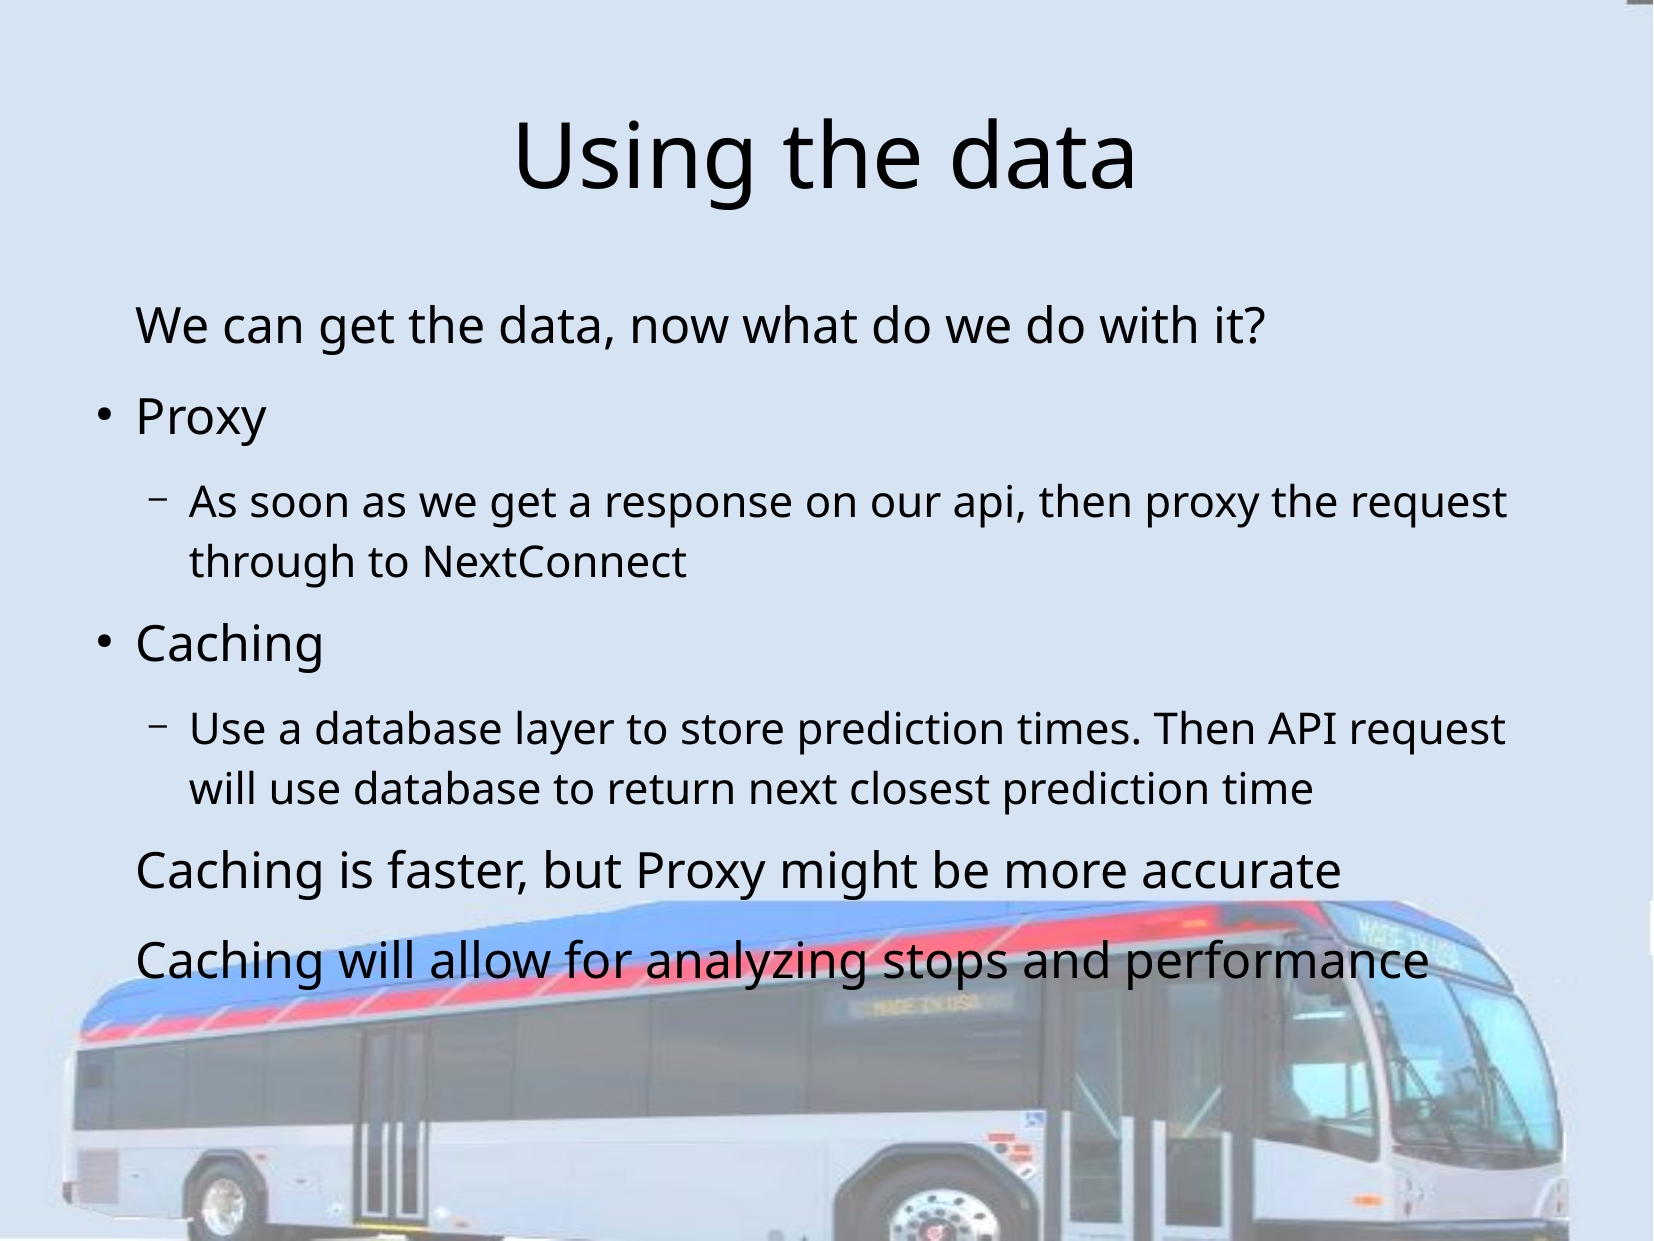

# Using the data
We can get the data, now what do we do with it?
Proxy
As soon as we get a response on our api, then proxy the request through to NextConnect
Caching
Use a database layer to store prediction times. Then API request will use database to return next closest prediction time
Caching is faster, but Proxy might be more accurate
Caching will allow for analyzing stops and performance